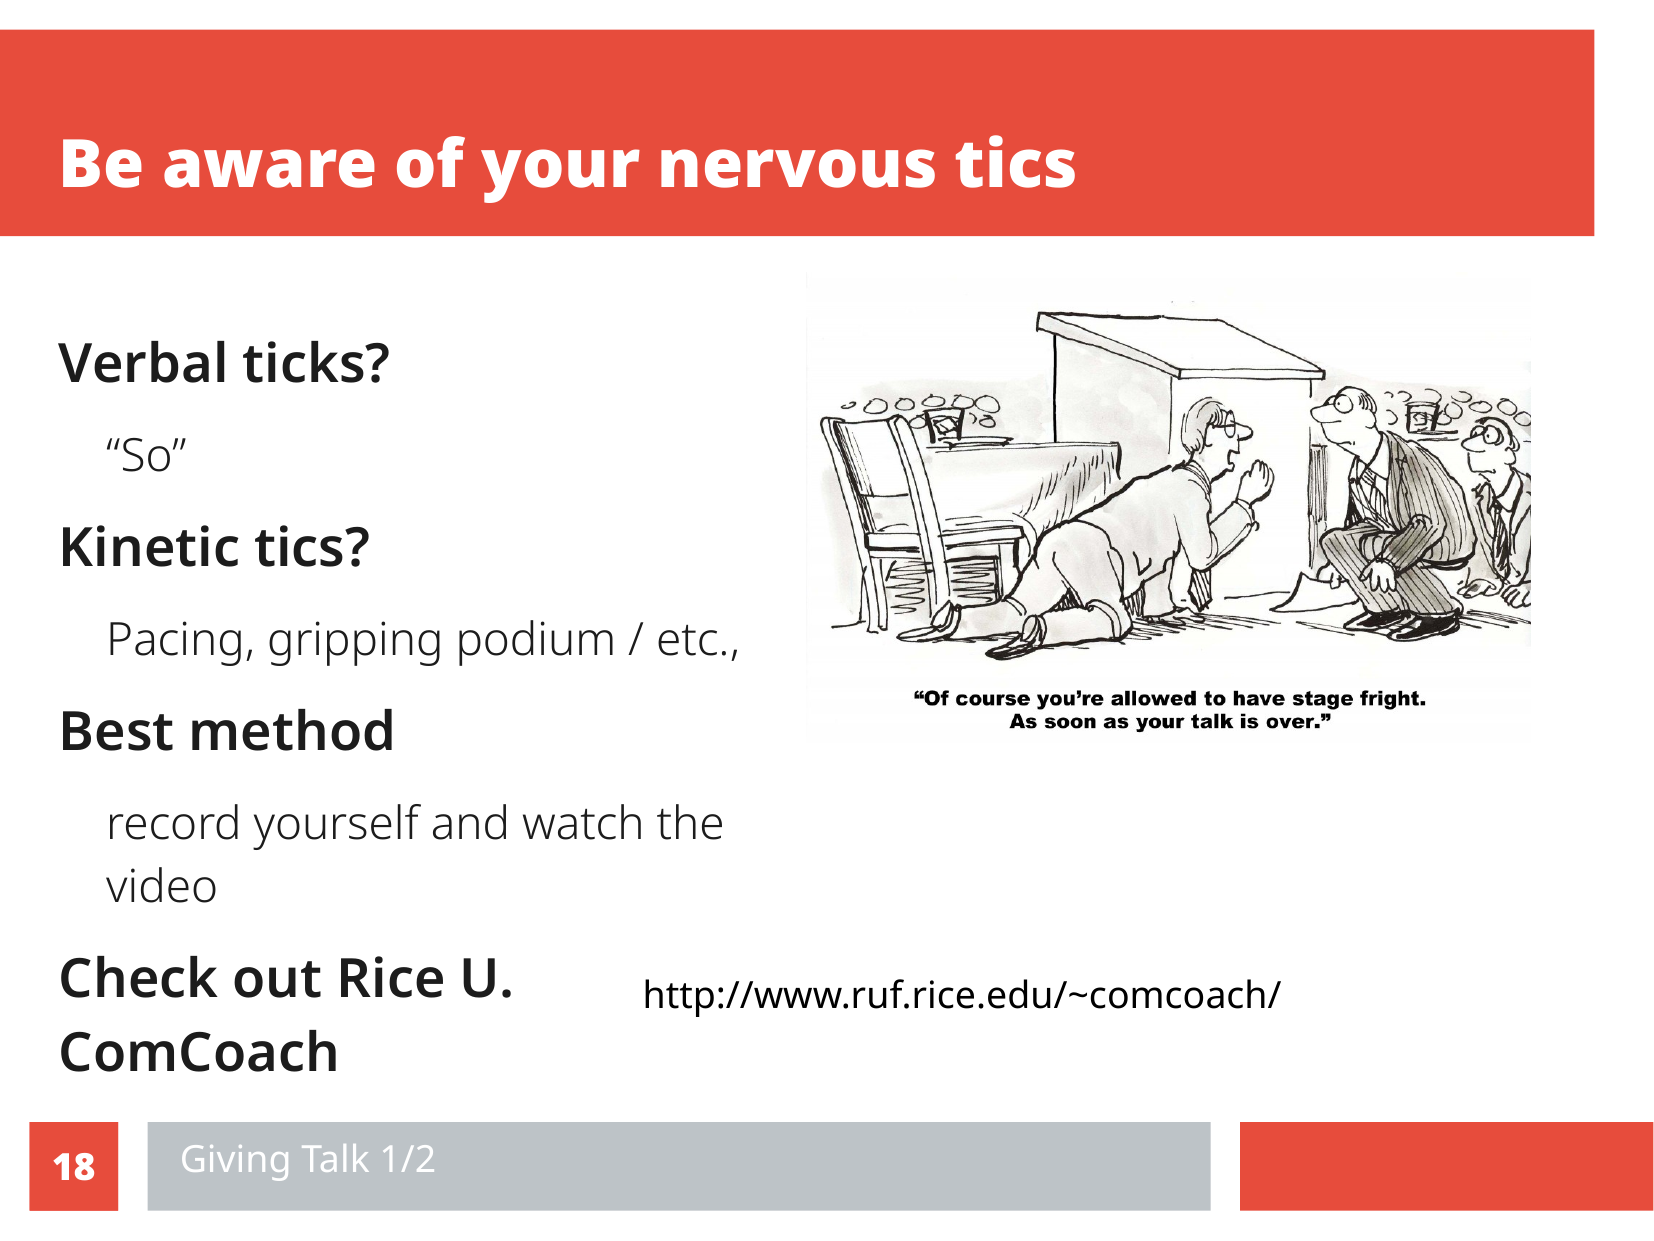

# Be aware of your nervous tics
Verbal ticks?
“So”
Kinetic tics?
Pacing, gripping podium / etc.,
Best method
record yourself and watch the video
Check out Rice U. ComCoach
http://www.ruf.rice.edu/~comcoach/
18
Giving Talk 1/2